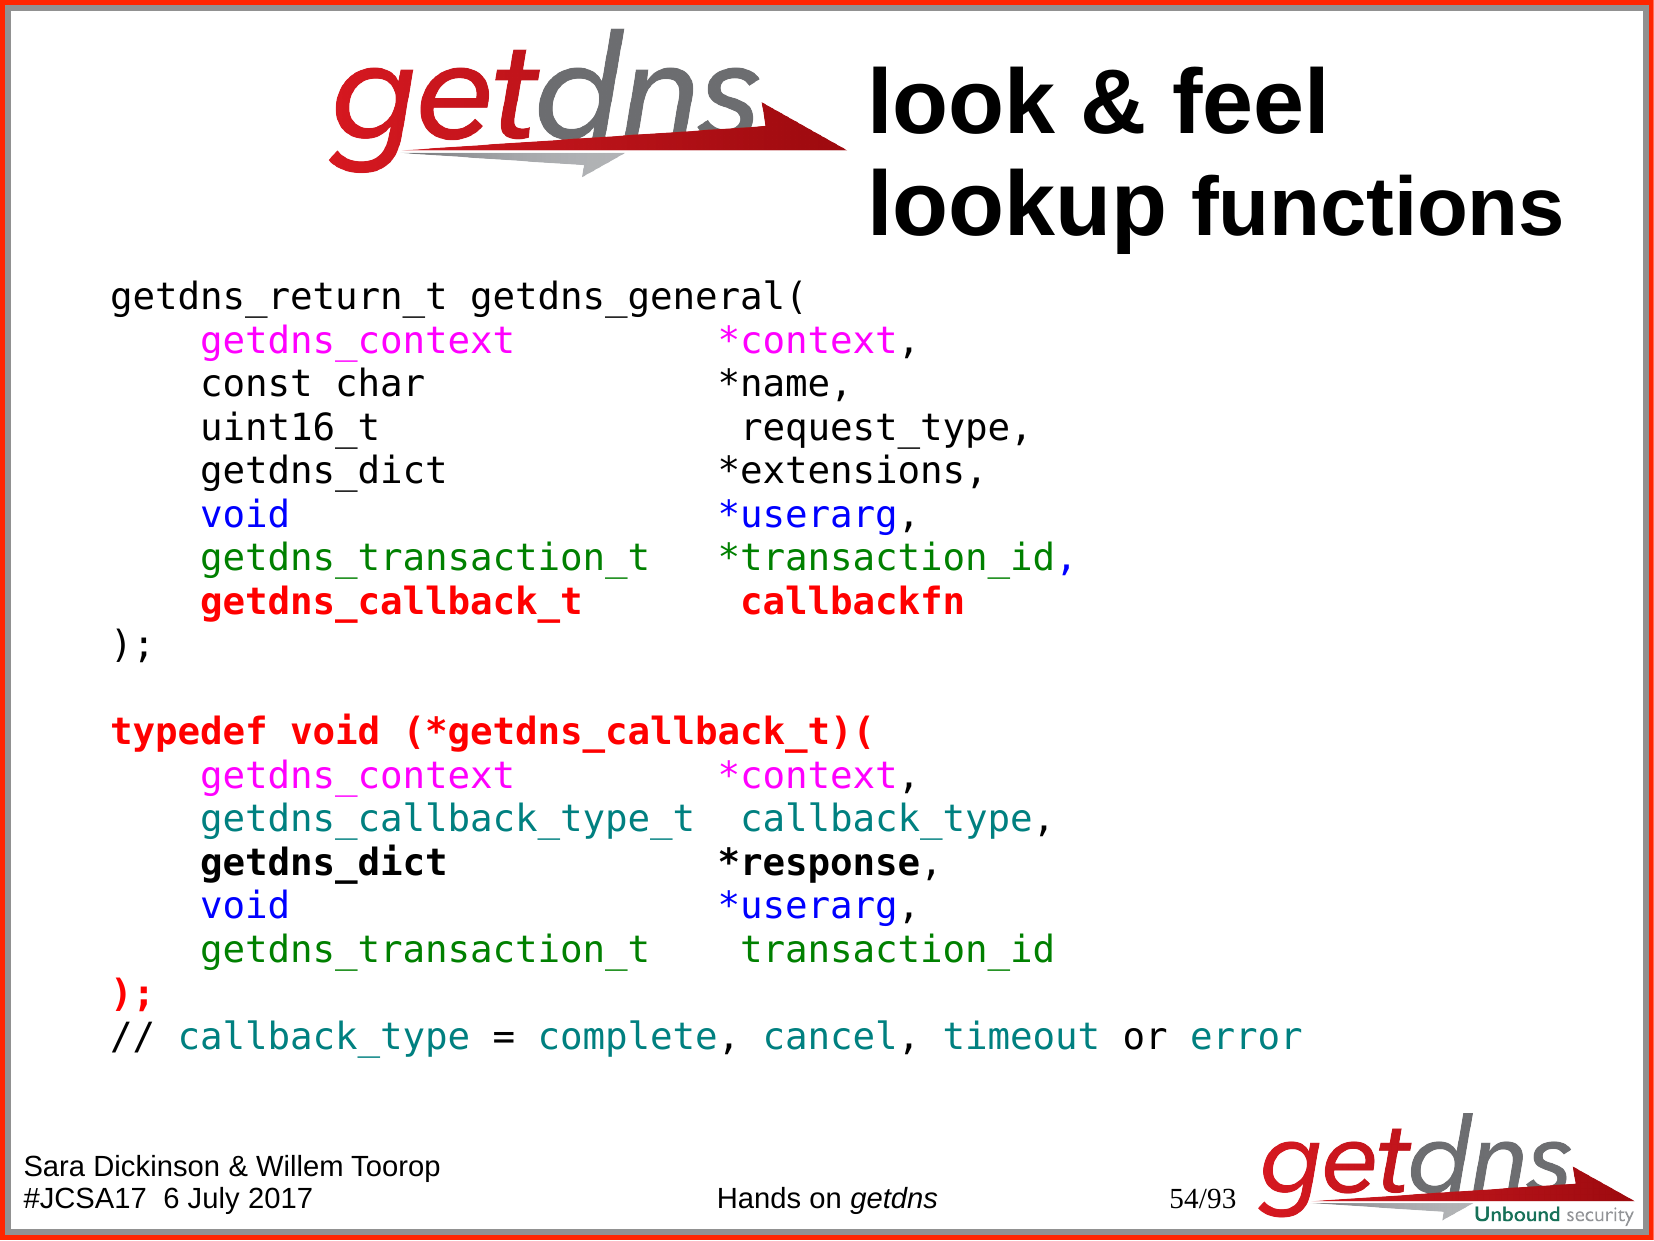

# look & feel 							 lookup functions
getdns_return_t getdns_general(
 getdns_context *context,
 const char *name,
 uint16_t request_type,
 getdns_dict *extensions,
 void *userarg,
 getdns_transaction_t *transaction_id,
 getdns_callback_t callbackfn
);
typedef void (*getdns_callback_t)(
 getdns_context *context,
 getdns_callback_type_t callback_type,
 getdns_dict *response,
 void *userarg,
 getdns_transaction_t transaction_id
);
// callback_type = complete, cancel, timeout or error
54